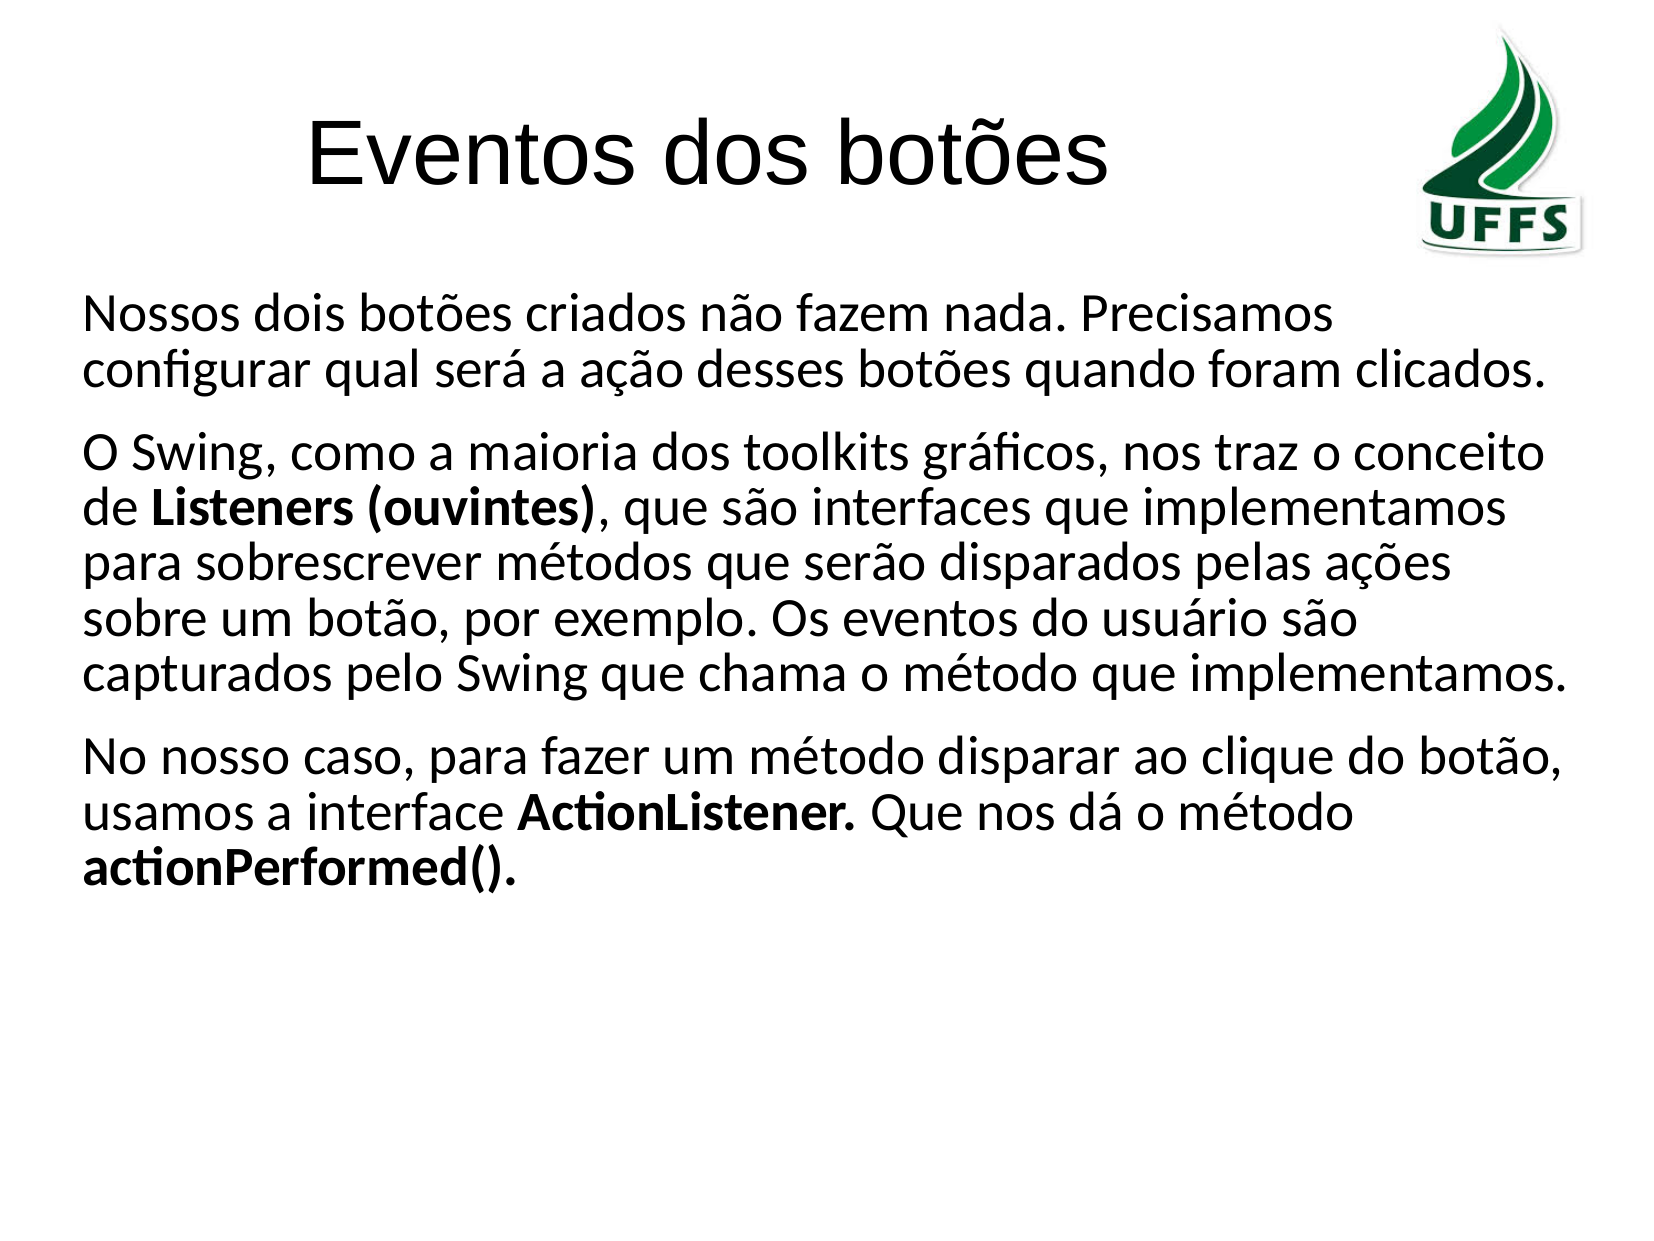

# Eventos dos botões
Nossos dois botões criados não fazem nada. Precisamos configurar qual será a ação desses botões quando foram clicados.
O Swing, como a maioria dos toolkits gráficos, nos traz o conceito de Listeners (ouvintes), que são interfaces que implementamos para sobrescrever métodos que serão disparados pelas ações sobre um botão, por exemplo. Os eventos do usuário são capturados pelo Swing que chama o método que implementamos.
No nosso caso, para fazer um método disparar ao clique do botão, usamos a interface ActionListener. Que nos dá o método actionPerformed().